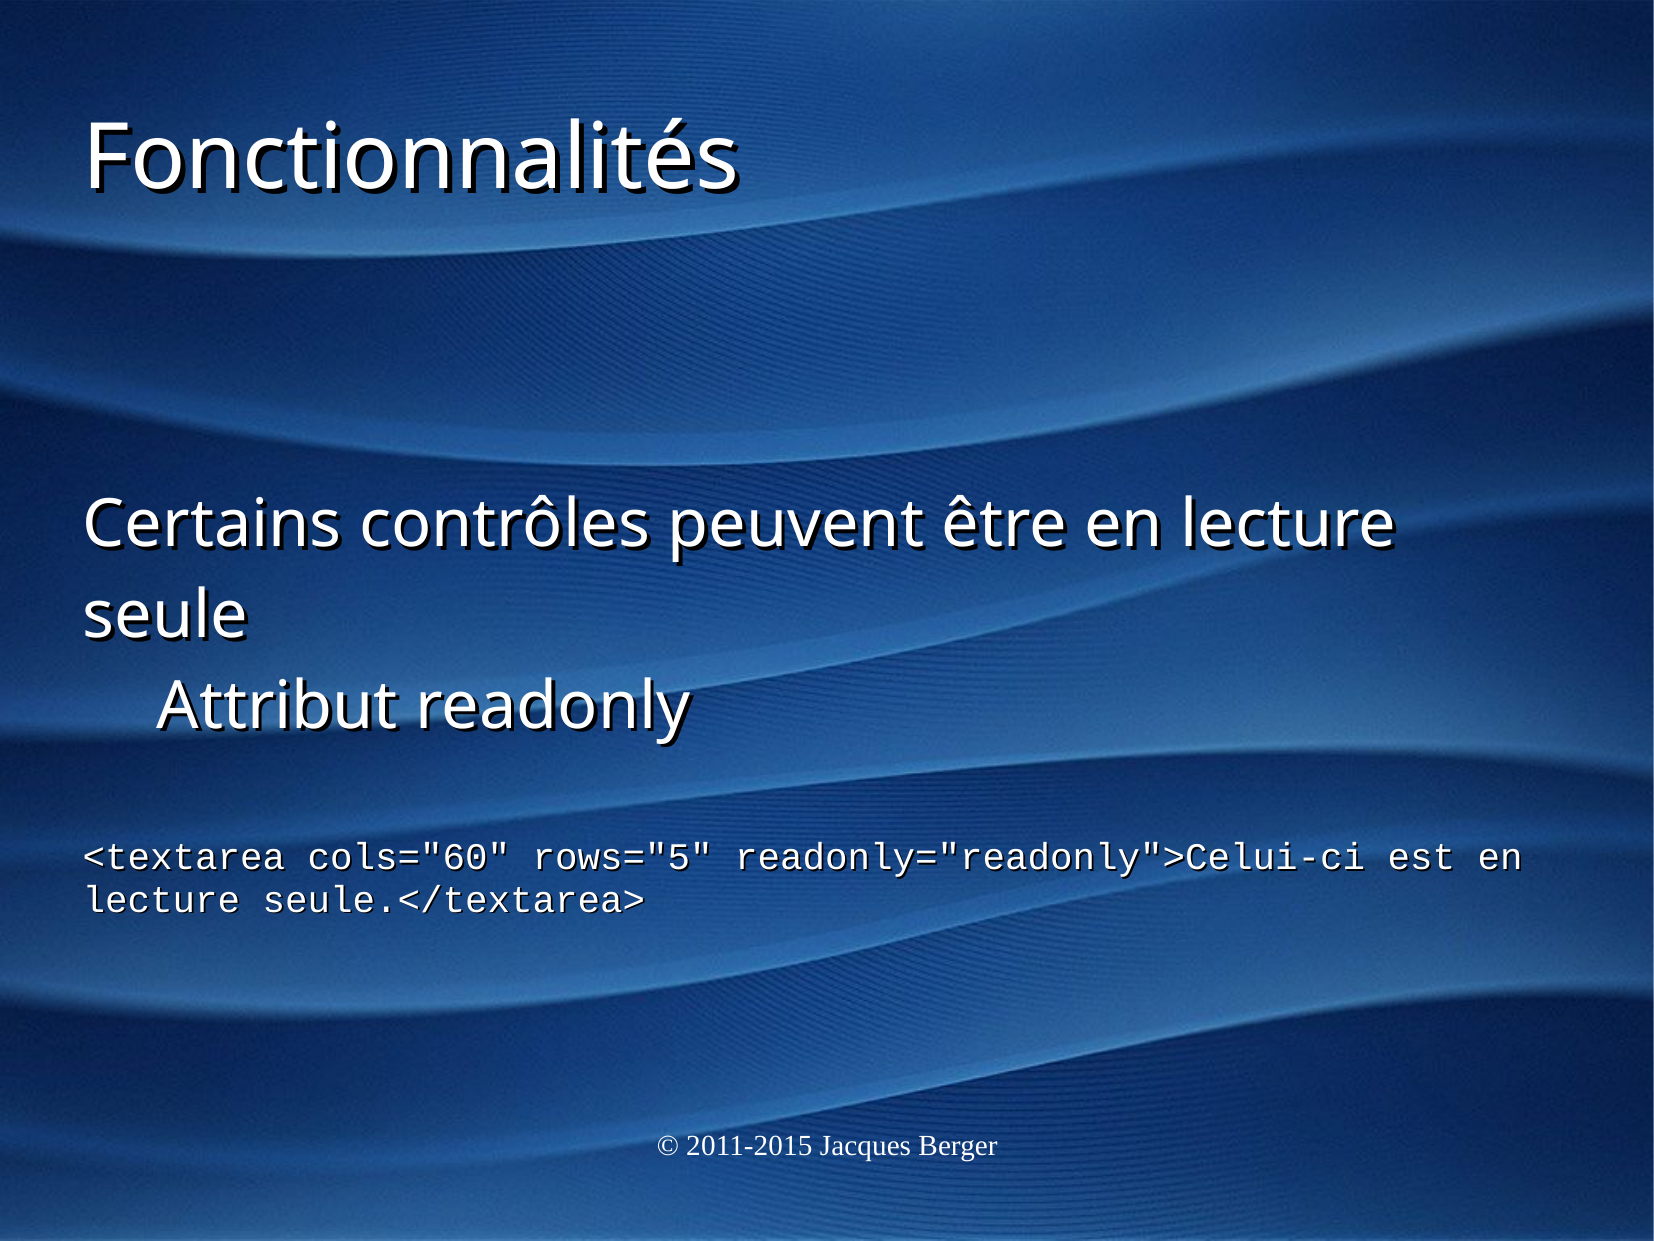

# Fonctionnalités
Certains contrôles peuvent être en lecture seule
	Attribut readonly
<textarea cols="60" rows="5" readonly="readonly">Celui-ci est en lecture seule.</textarea>
© 2011-2015 Jacques Berger